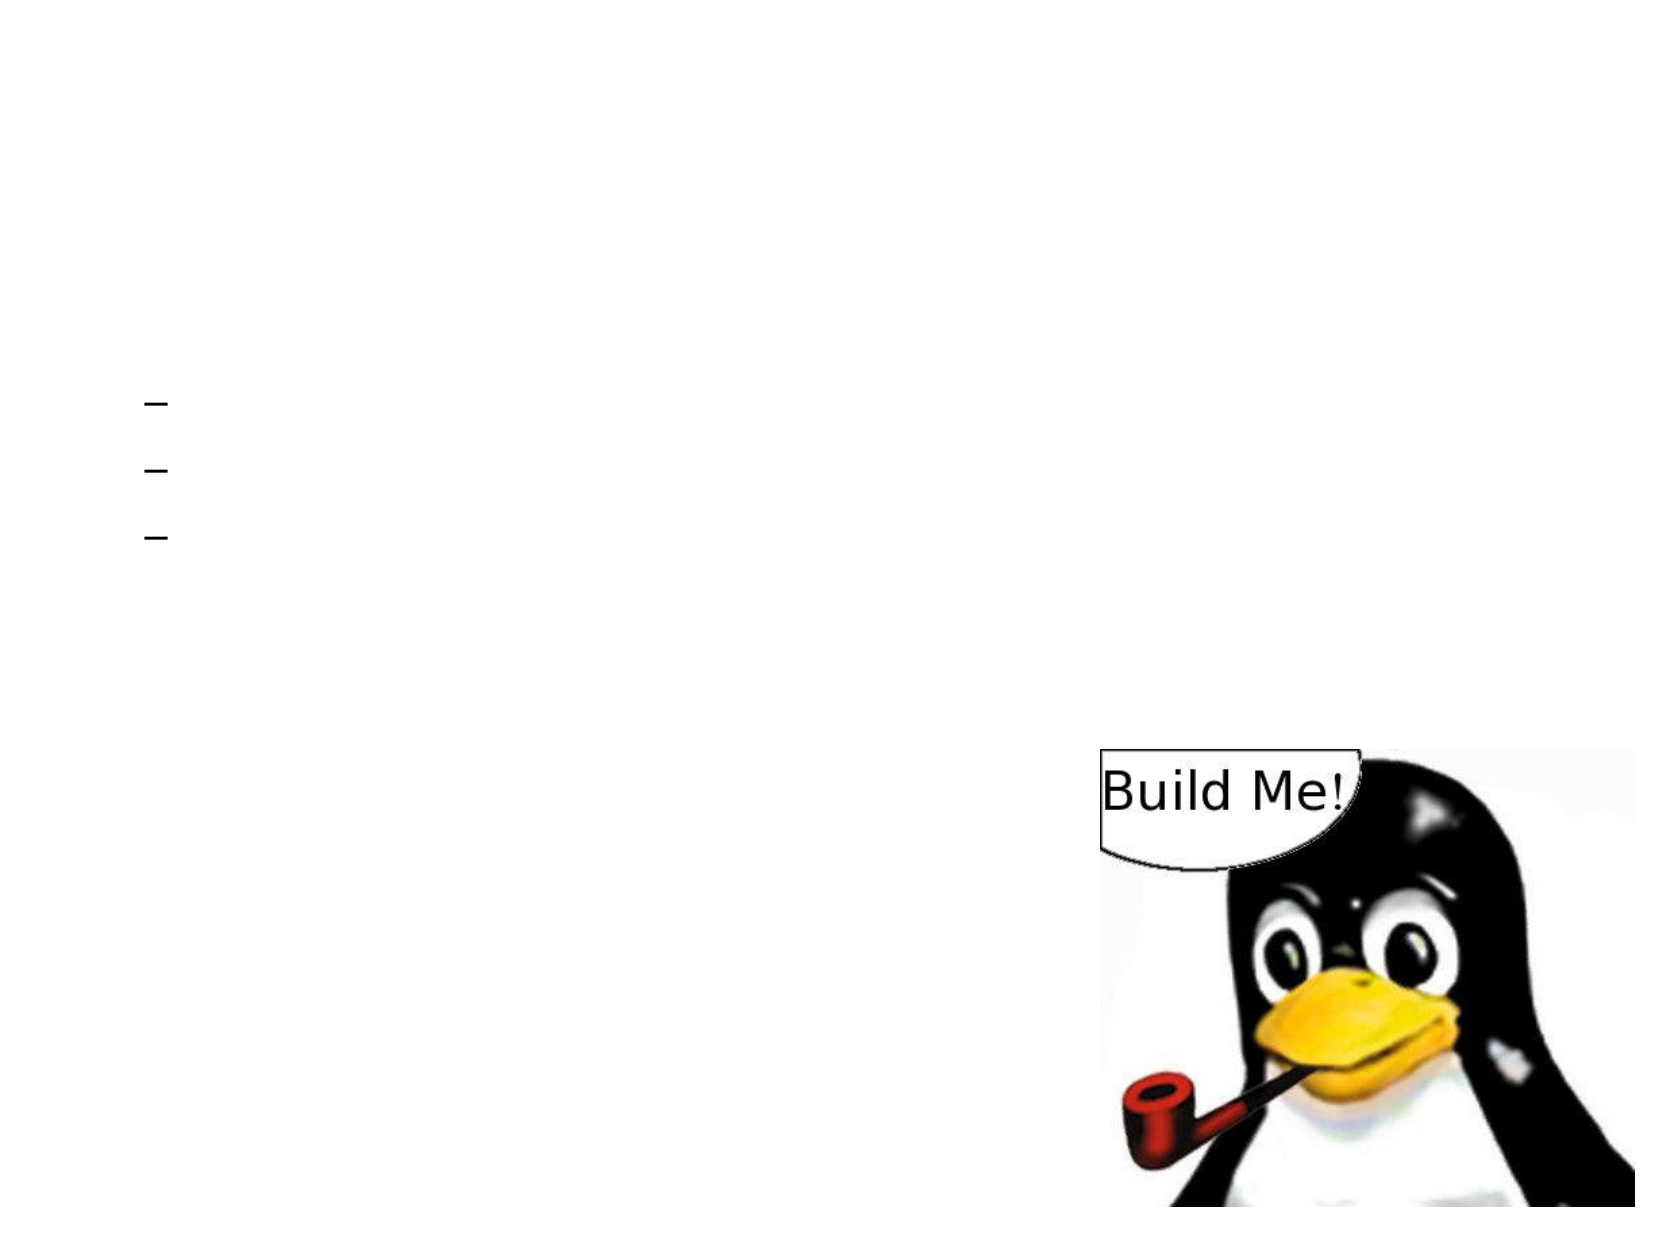

# SlackBuilds
Como gerar os pacotes de uma maneira organizada?
Atualizar
Distribuir
Documentar compilação
Mantendo a simplicidade: um SlackBuild é apenas um script em bash que compila o programa e cria um pacote para ser instalado com pkgtools
Também são usados pelo Volkerding
para compilar os pacotes oficiais da
distribuição (ficam no diretório source)